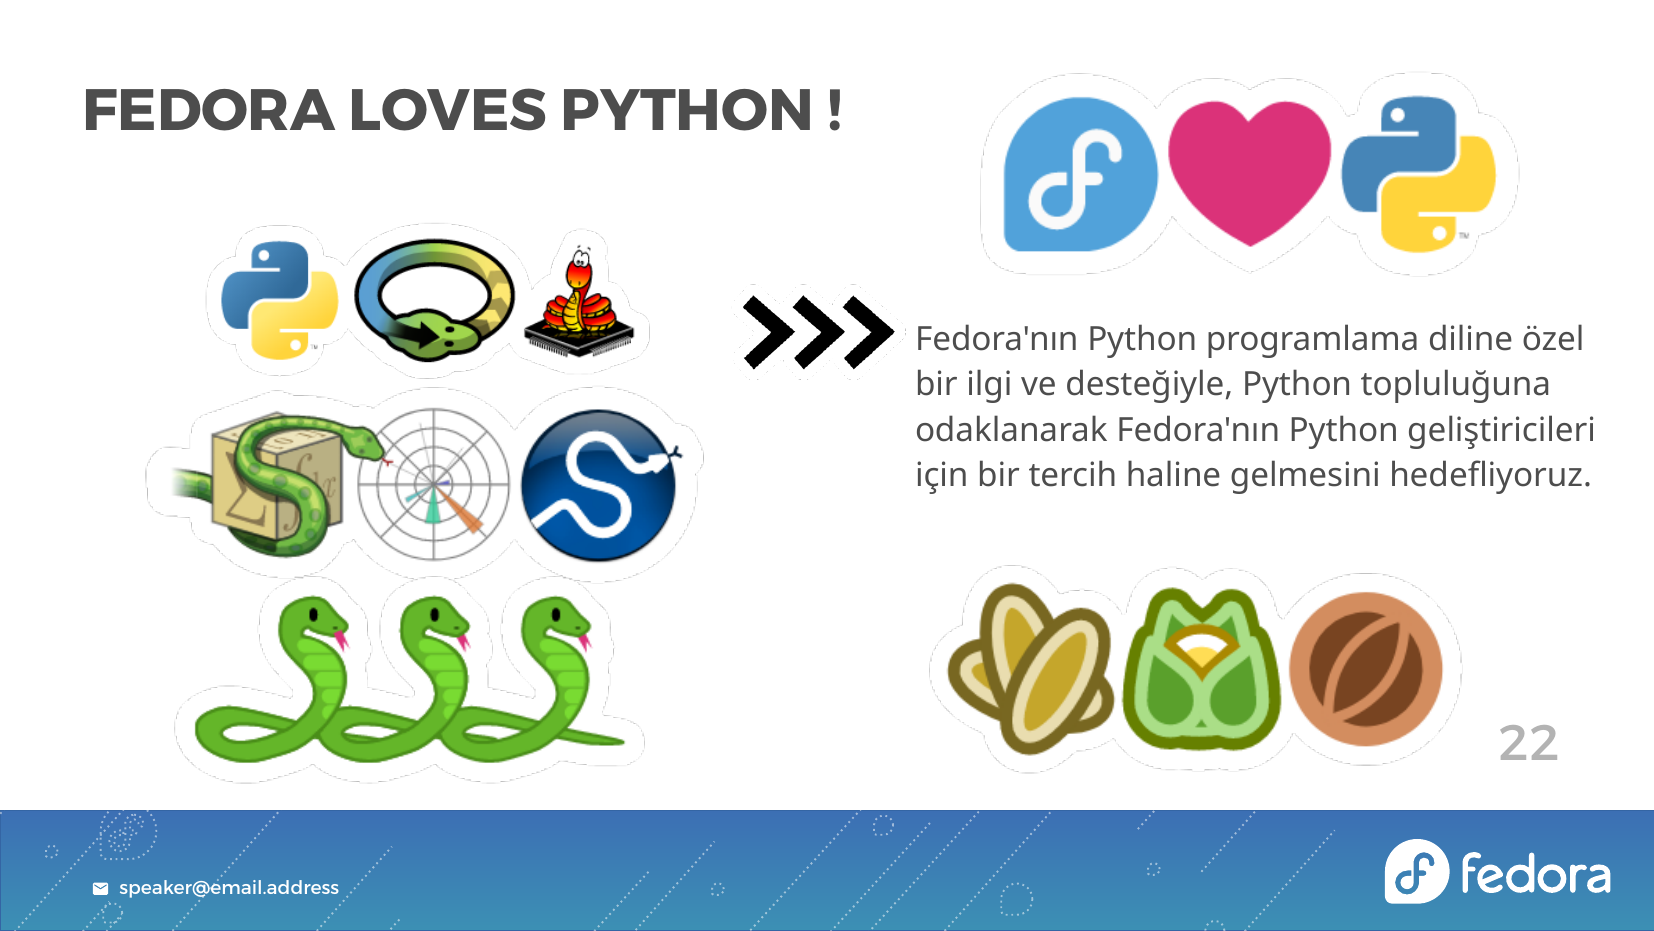

# Fedora LOVES PYTHON !
Fedora'nın Python programlama diline özel bir ilgi ve desteğiyle, Python topluluğuna odaklanarak Fedora'nın Python geliştiricileri için bir tercih haline gelmesini hedefliyoruz.
22